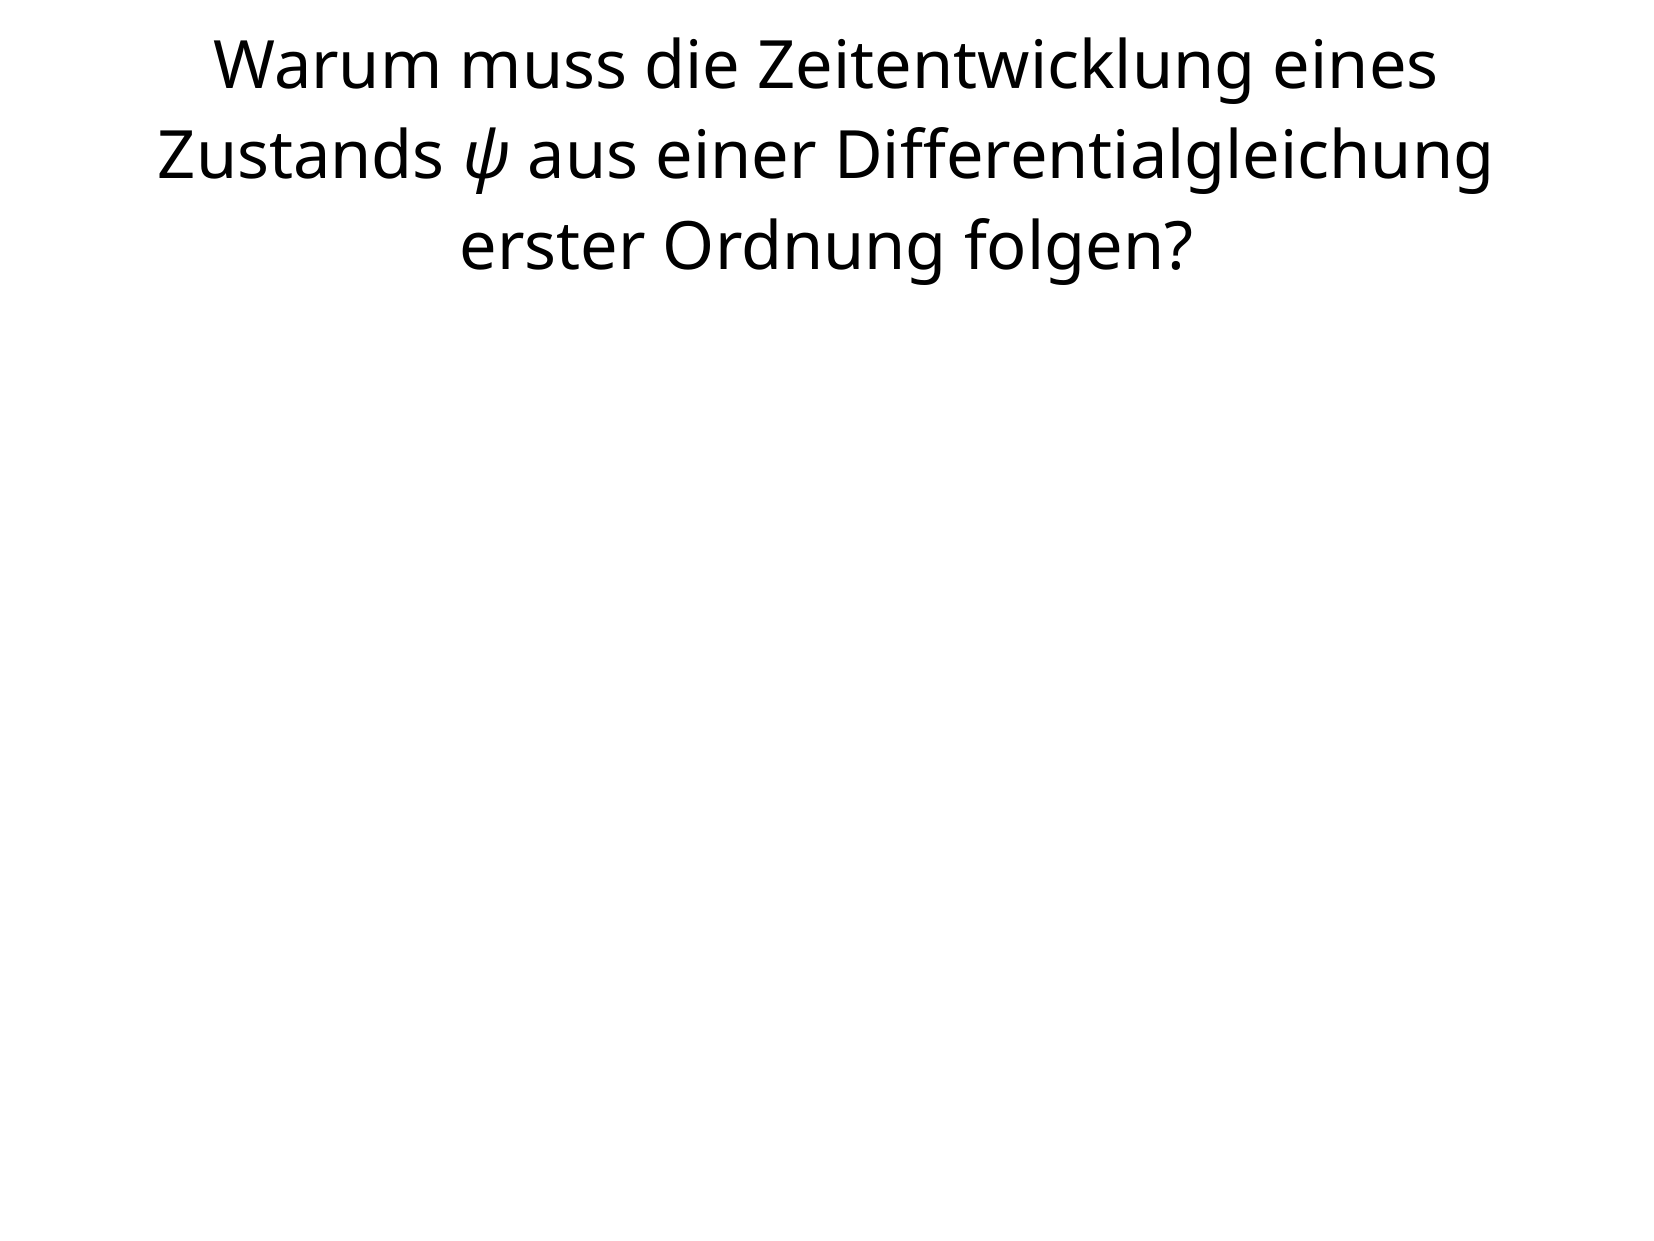

# Warum muss die Zeitentwicklung eines Zustands ψ aus einer Differentialgleichung erster Ordnung folgen?